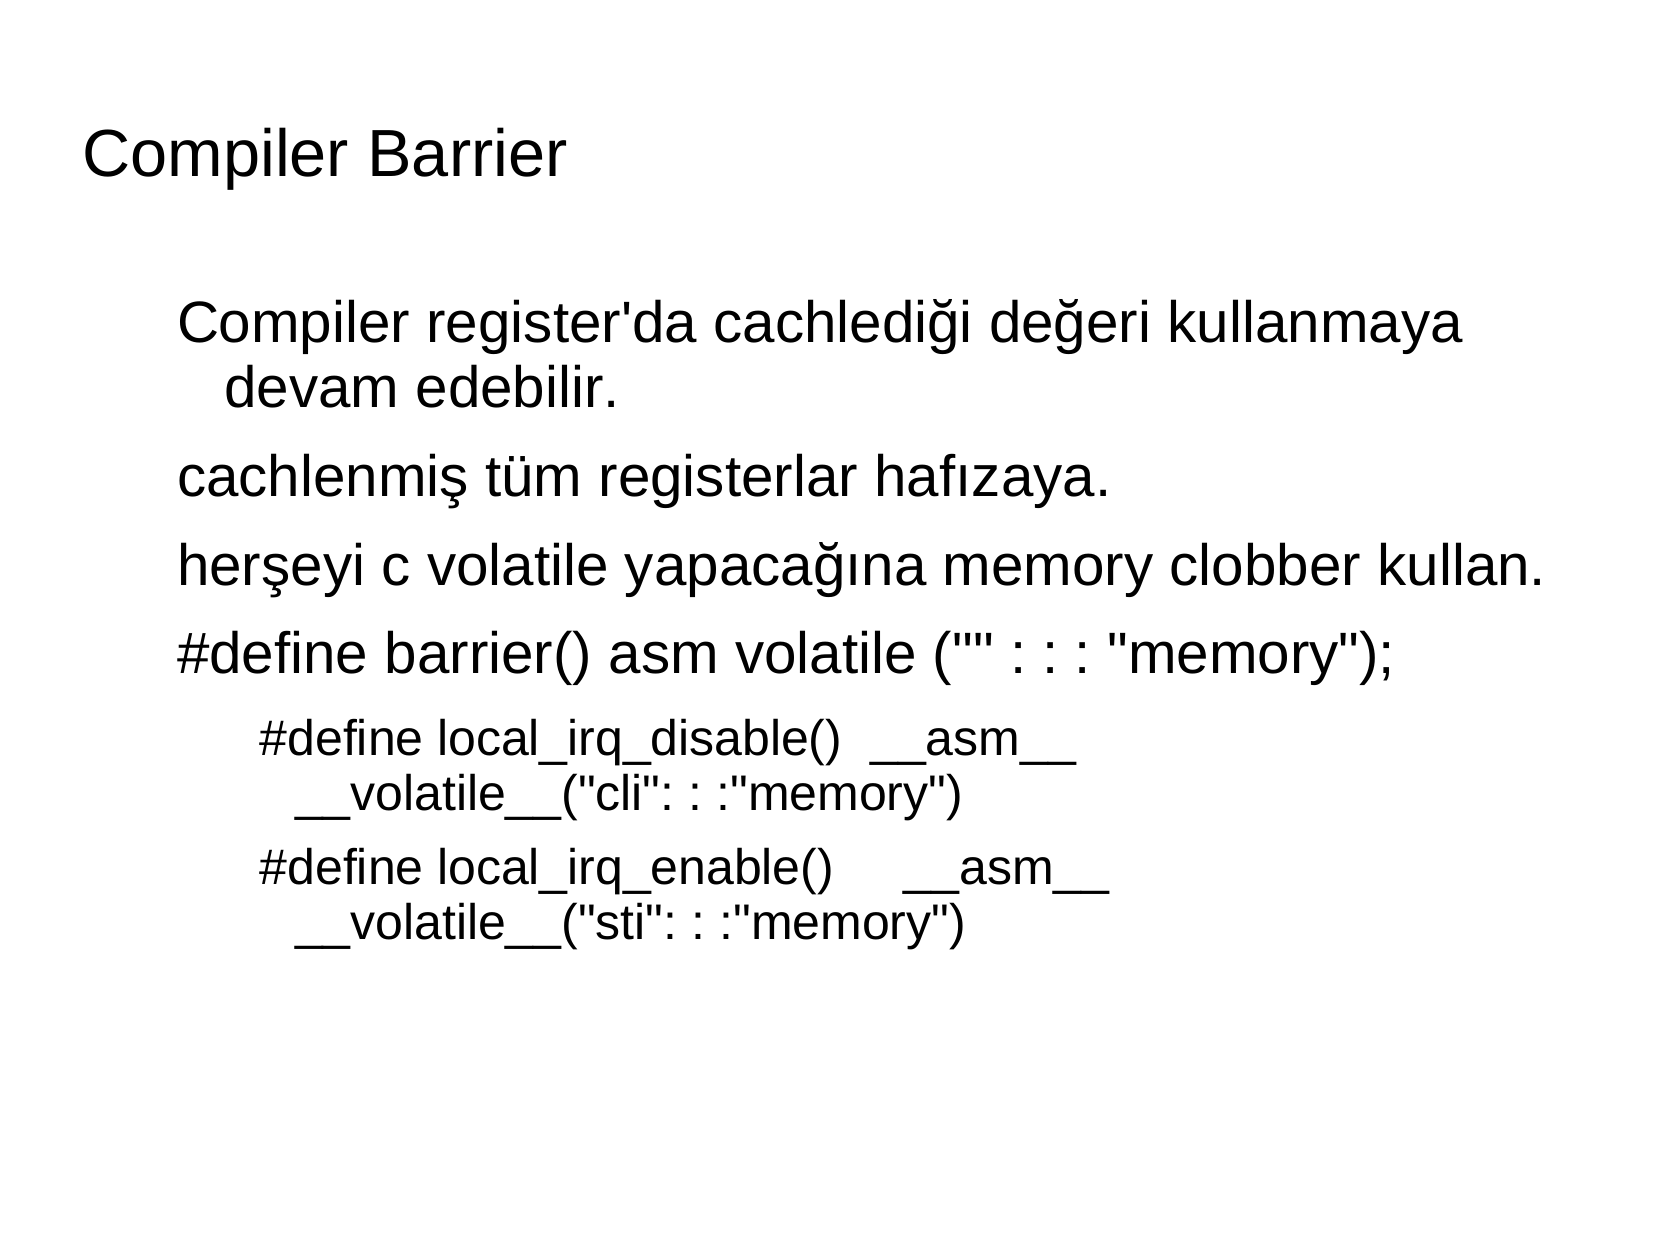

# Compiler Barrier
Compiler register'da cachlediği değeri kullanmaya devam edebilir.
cachlenmiş tüm registerlar hafızaya.
herşeyi c volatile yapacağına memory clobber kullan.
#define barrier() asm volatile ("" : : : "memory");
#define local_irq_disable() __asm__ __volatile__("cli": : :"memory")
#define local_irq_enable() __asm__ __volatile__("sti": : :"memory")